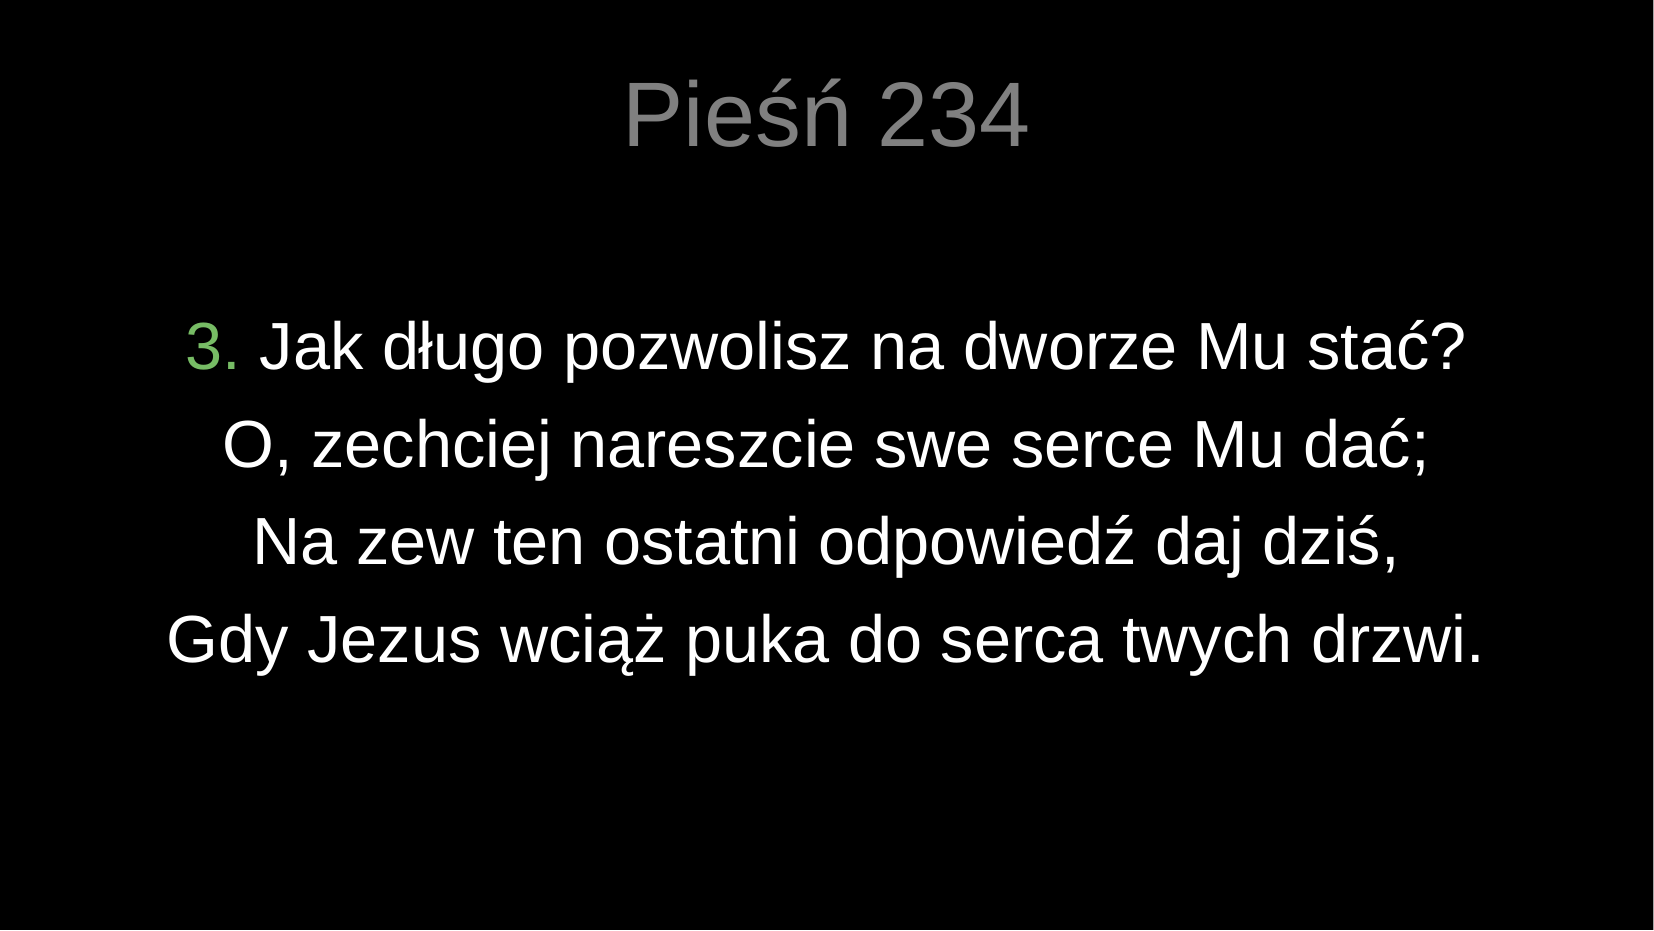

# Pieśń 234
3. Jak długo pozwolisz na dworze Mu stać?
O, zechciej nareszcie swe serce Mu dać;
Na zew ten ostatni odpowiedź daj dziś,
Gdy Jezus wciąż puka do serca twych drzwi.